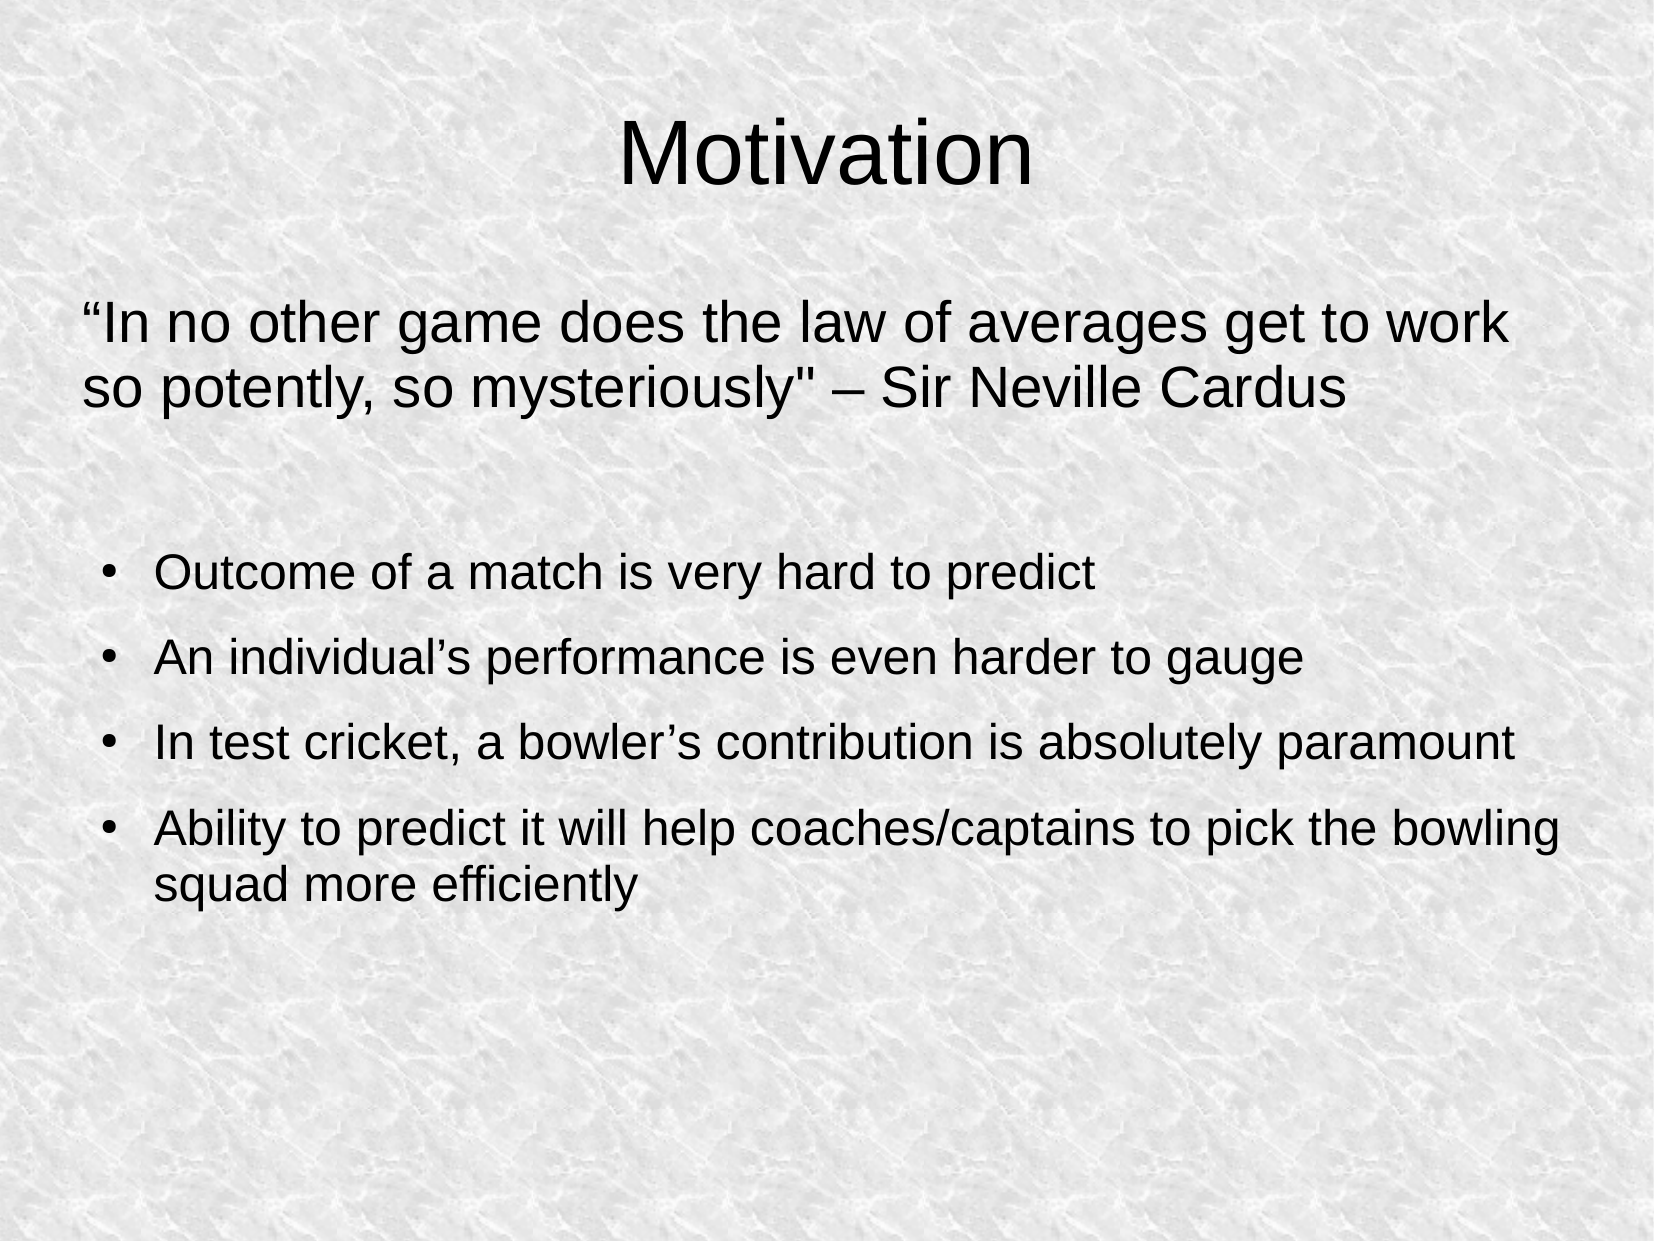

# Motivation
“In no other game does the law of averages get to work so potently, so mysteriously" – Sir Neville Cardus
Outcome of a match is very hard to predict
An individual’s performance is even harder to gauge
In test cricket, a bowler’s contribution is absolutely paramount
Ability to predict it will help coaches/captains to pick the bowling squad more efficiently